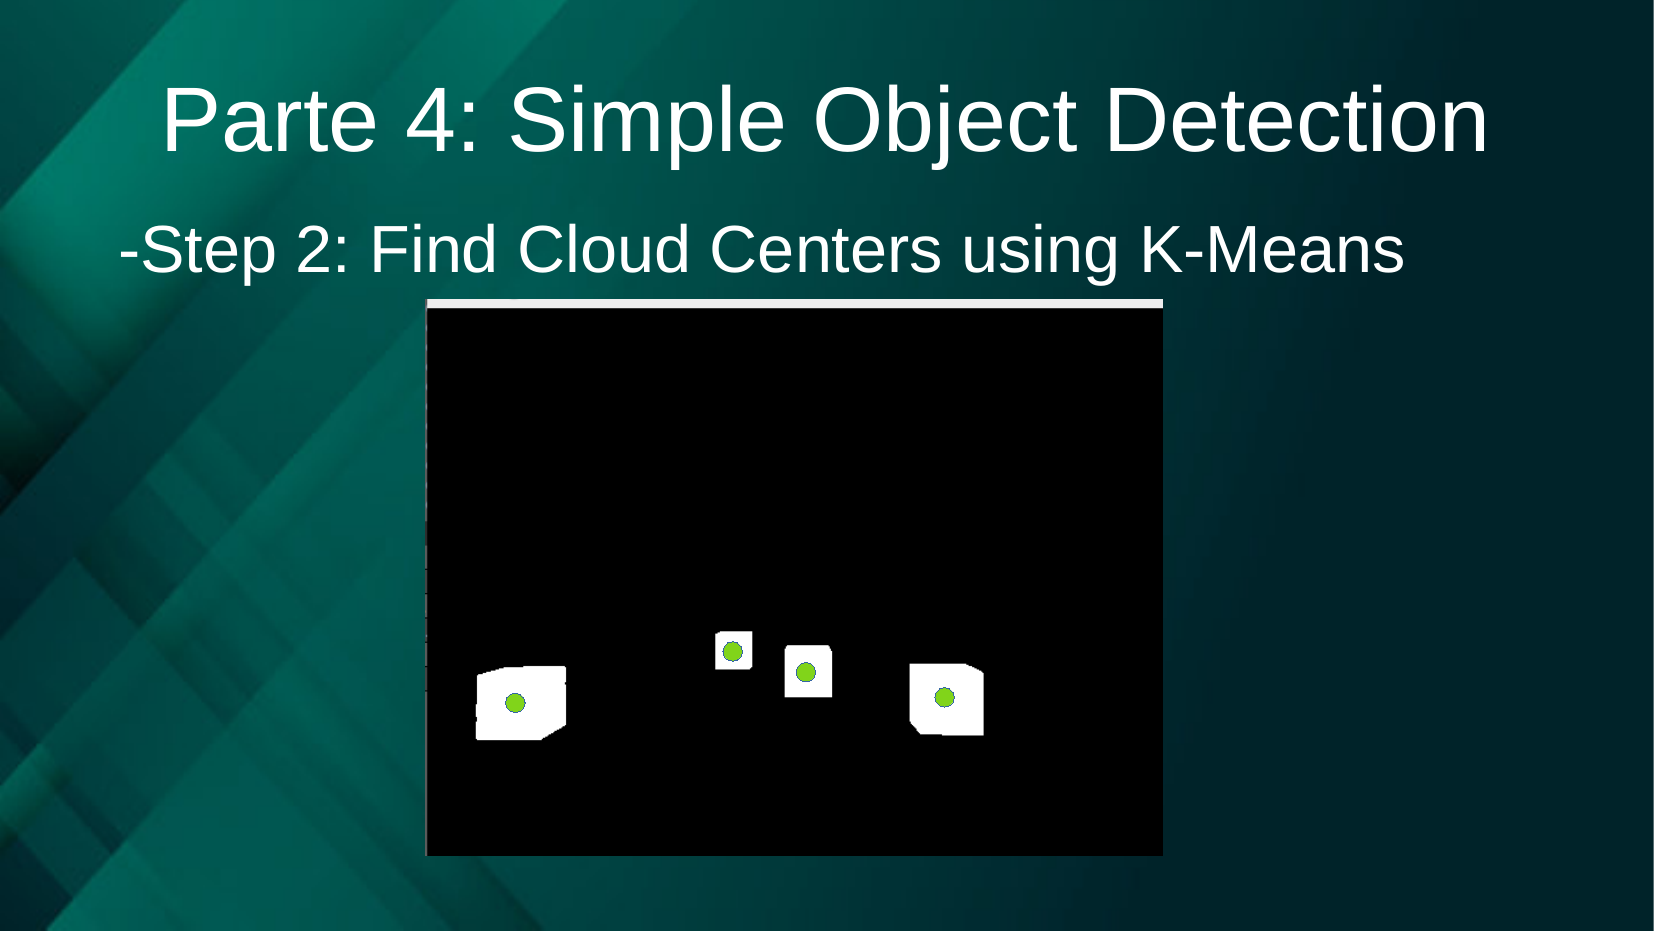

# Parte 4: Simple Object Detection
-Step 2: Find Cloud Centers using K-Means